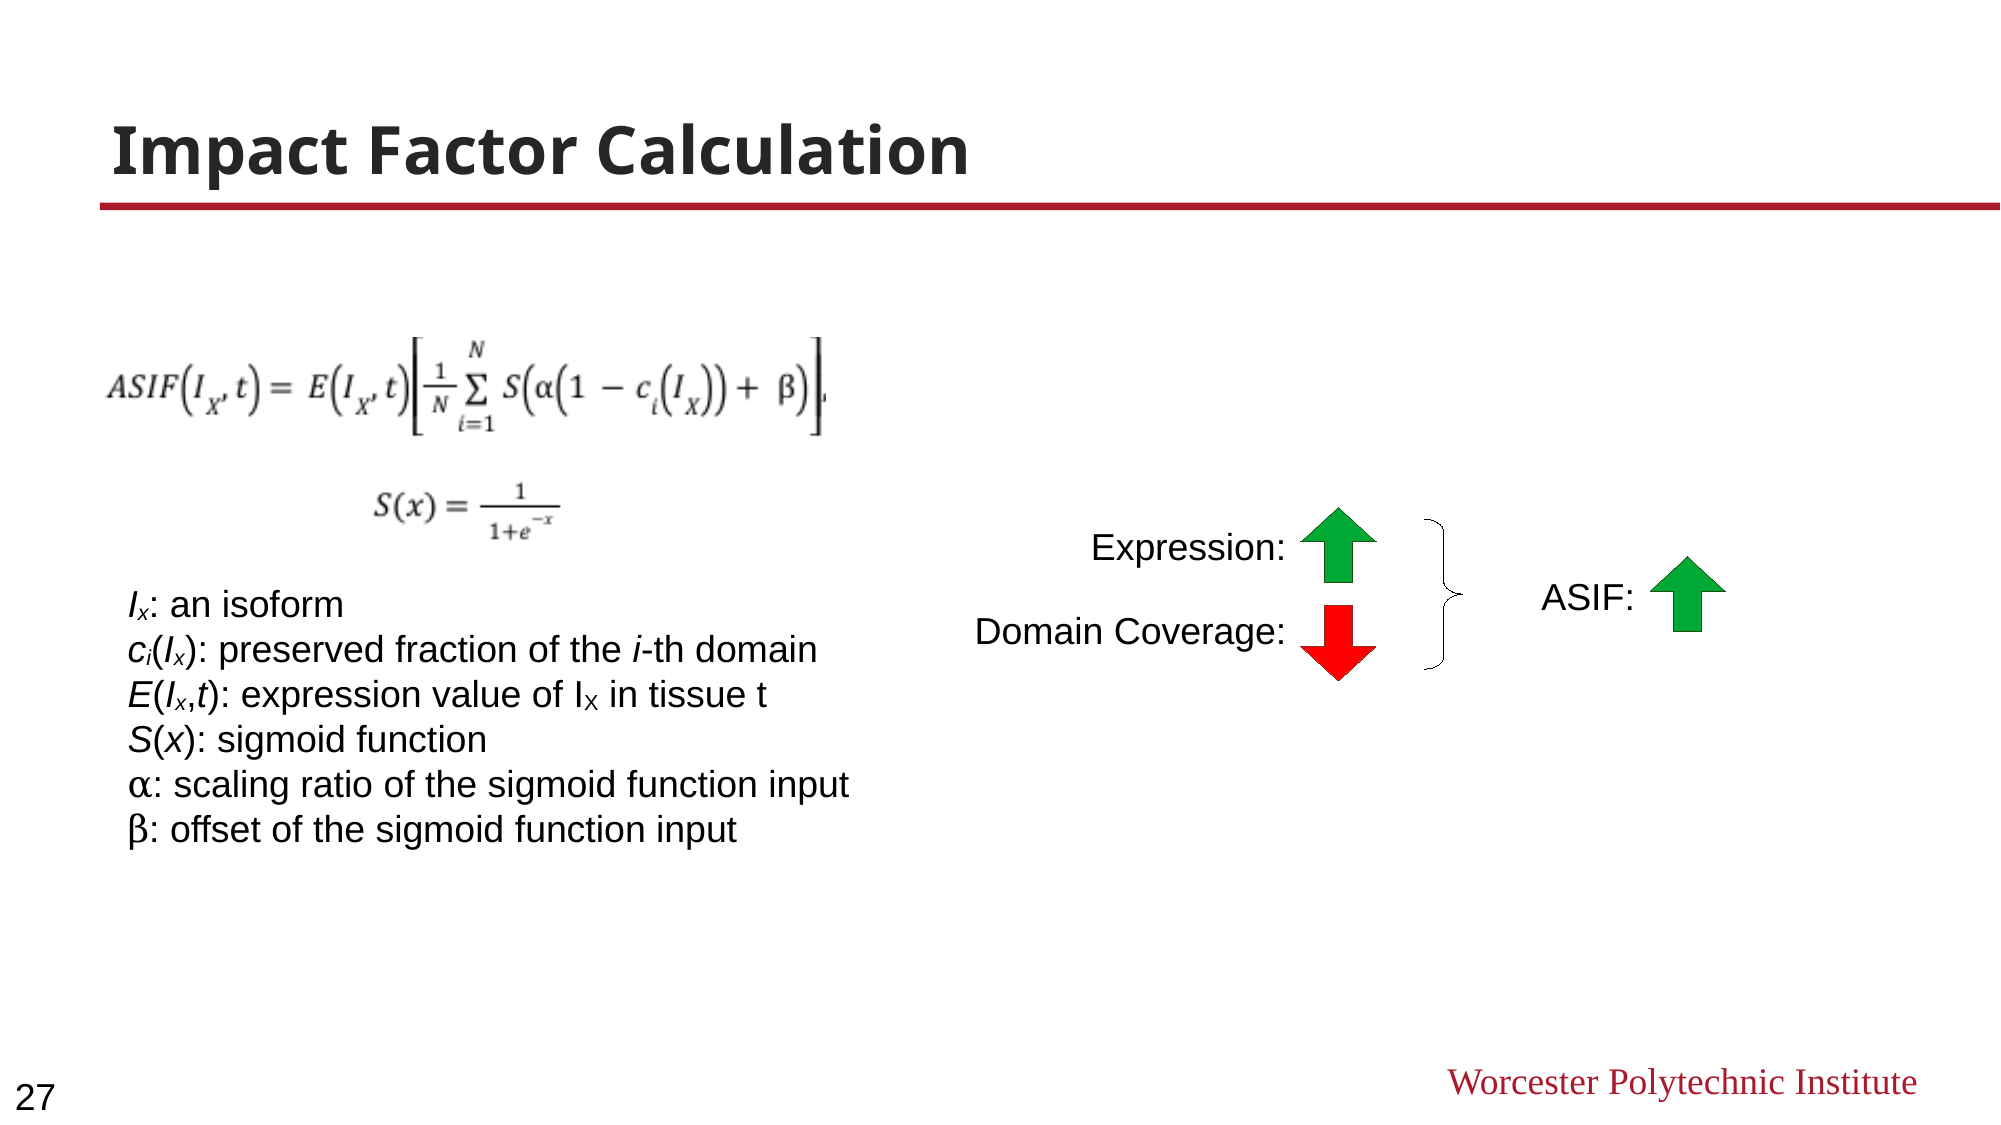

# Impact Factor Calculation
Expression:
Domain Coverage:
ASIF:
Ix: an isoform
ci(Ix): preserved fraction of the i-th domain
E(Ix,t): expression value of IX in tissue t
S(x): sigmoid function
α: scaling ratio of the sigmoid function input
β: offset of the sigmoid function input